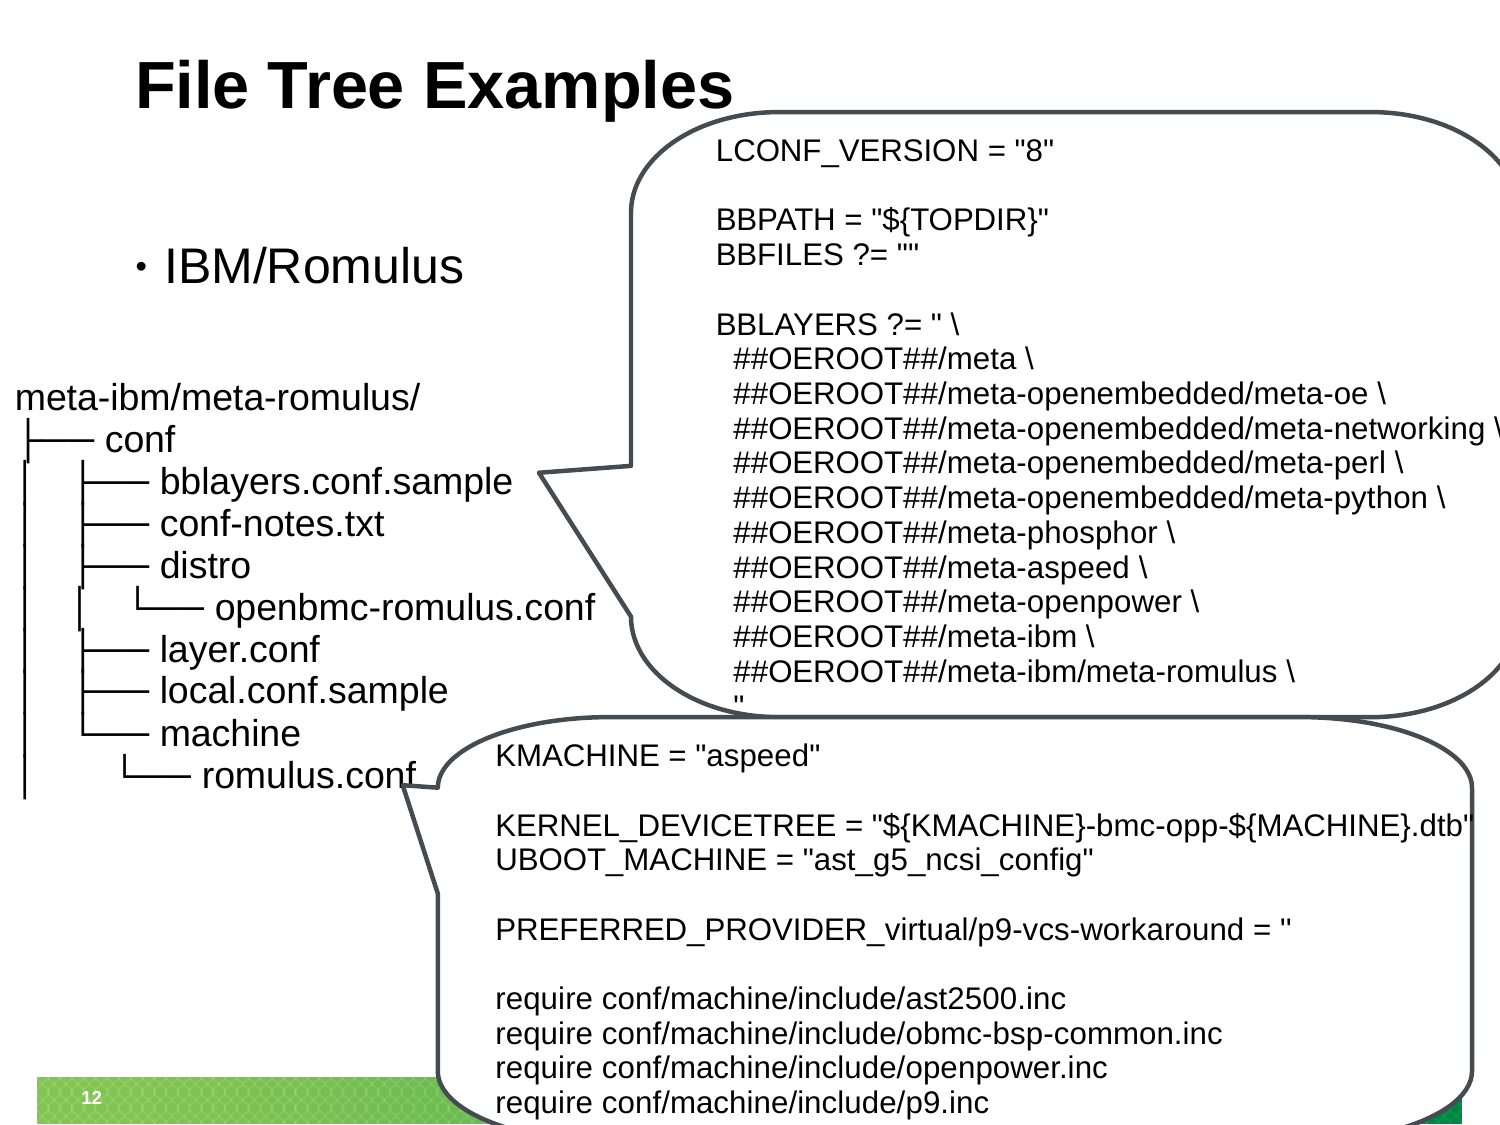

# File Tree Examples
LCONF_VERSION = "8"
BBPATH = "${TOPDIR}"
BBFILES ?= ""
BBLAYERS ?= " \
 ##OEROOT##/meta \
 ##OEROOT##/meta-openembedded/meta-oe \
 ##OEROOT##/meta-openembedded/meta-networking \
 ##OEROOT##/meta-openembedded/meta-perl \
 ##OEROOT##/meta-openembedded/meta-python \
 ##OEROOT##/meta-phosphor \
 ##OEROOT##/meta-aspeed \
 ##OEROOT##/meta-openpower \
 ##OEROOT##/meta-ibm \
 ##OEROOT##/meta-ibm/meta-romulus \
 "
IBM/Romulus
meta-ibm/meta-romulus/
├── conf
│   ├── bblayers.conf.sample
│   ├── conf-notes.txt
│   ├── distro
│   │   └── openbmc-romulus.conf
│   ├── layer.conf
│   ├── local.conf.sample
│   └── machine
│   └── romulus.conf
KMACHINE = "aspeed"
KERNEL_DEVICETREE = "${KMACHINE}-bmc-opp-${MACHINE}.dtb"
UBOOT_MACHINE = "ast_g5_ncsi_config"
PREFERRED_PROVIDER_virtual/p9-vcs-workaround = ''
require conf/machine/include/ast2500.inc
require conf/machine/include/obmc-bsp-common.inc
require conf/machine/include/openpower.inc
require conf/machine/include/p9.inc